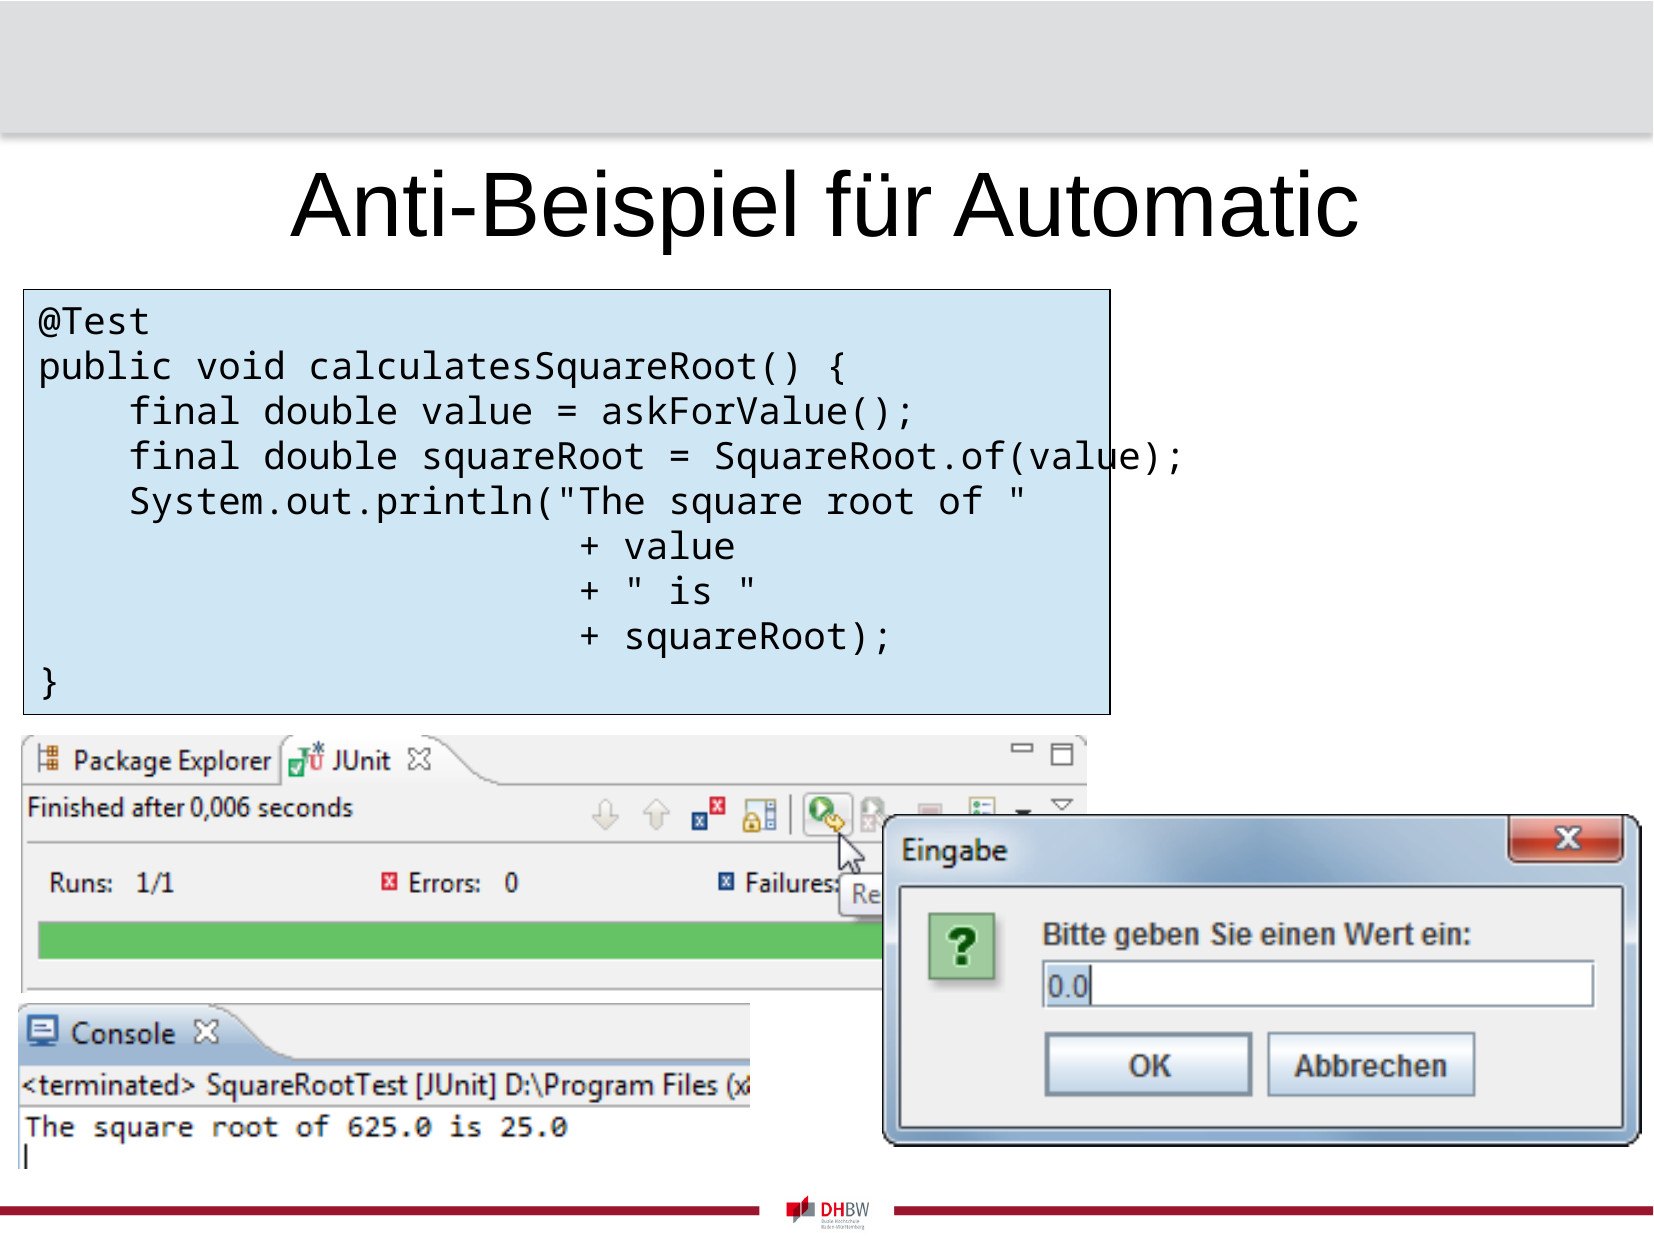

# Anti-Beispiel für Automatic
@Test
public void calculatesSquareRoot() {
 final double value = askForValue();
 final double squareRoot = SquareRoot.of(value);
 System.out.println("The square root of "
 + value
 + " is "
 + squareRoot);
}